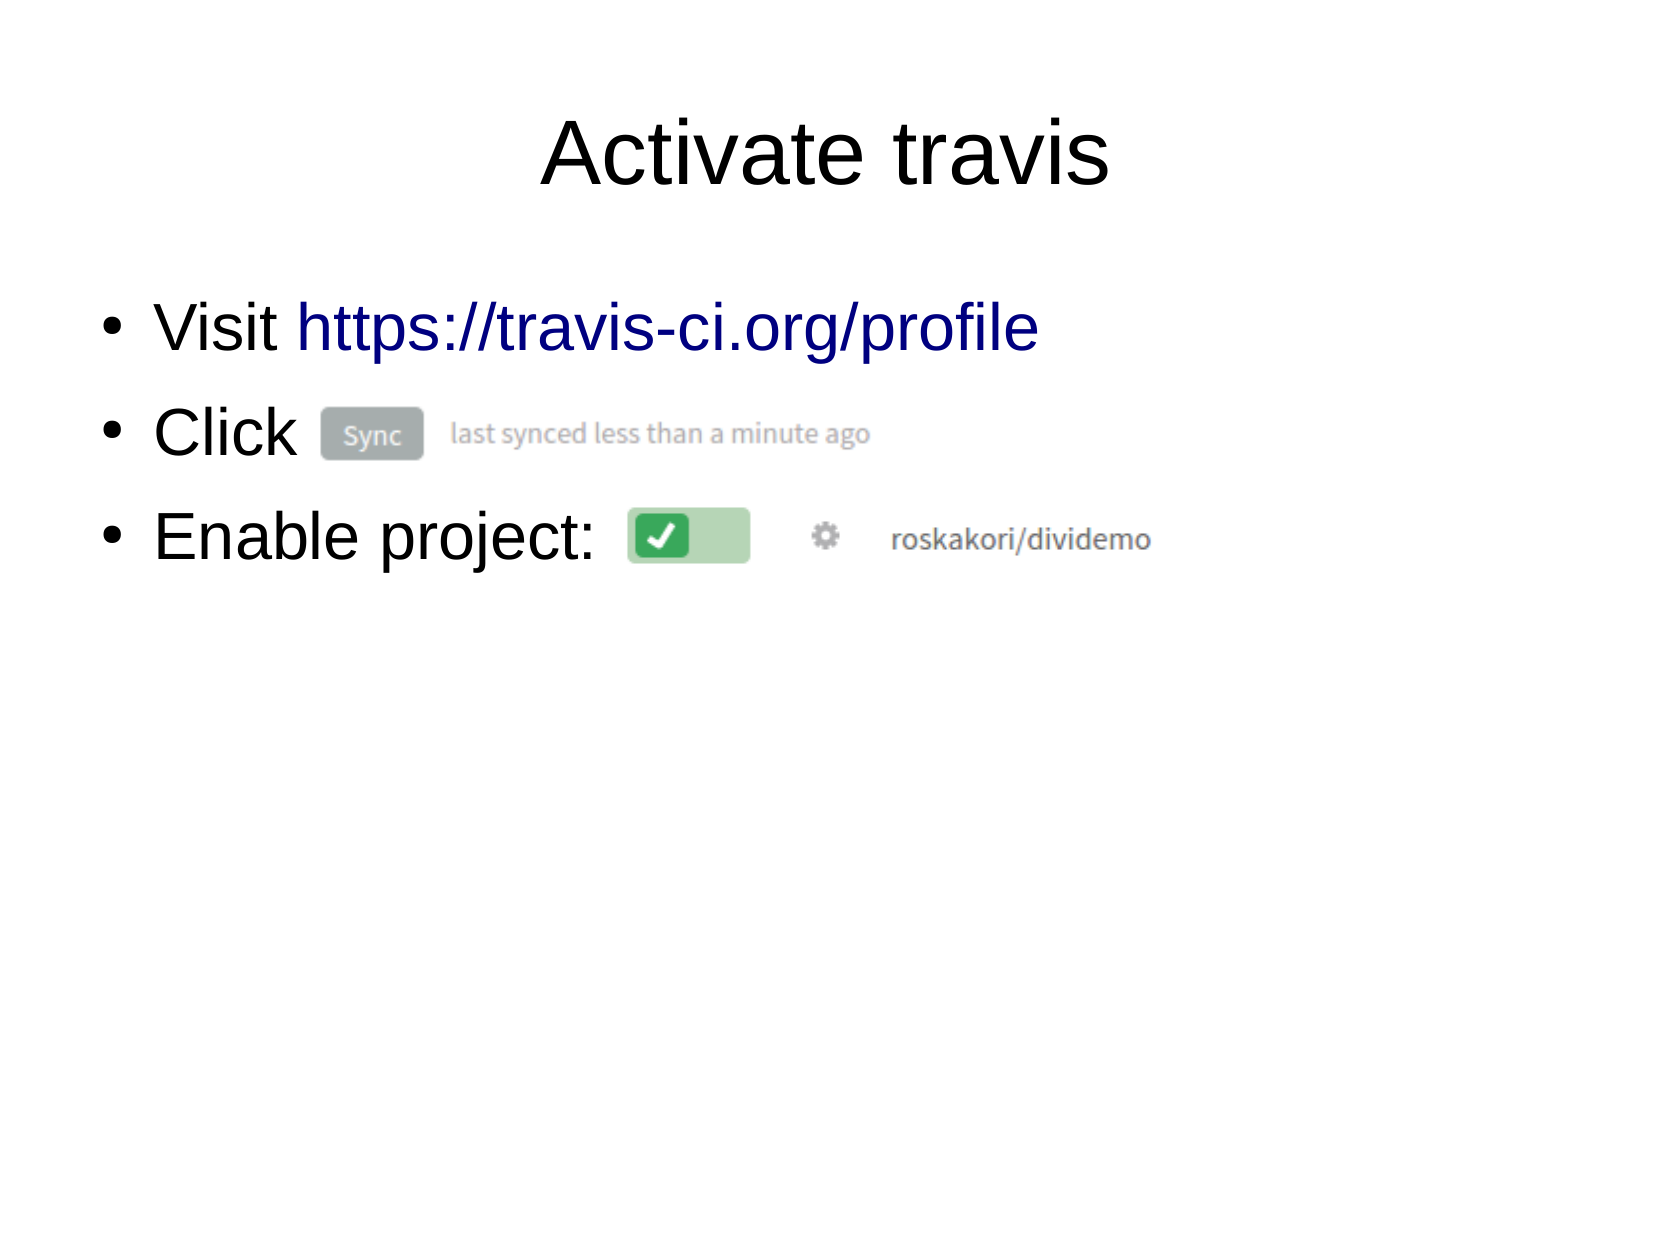

# Activate travis
Visit https://travis-ci.org/profile
Click
Enable project: